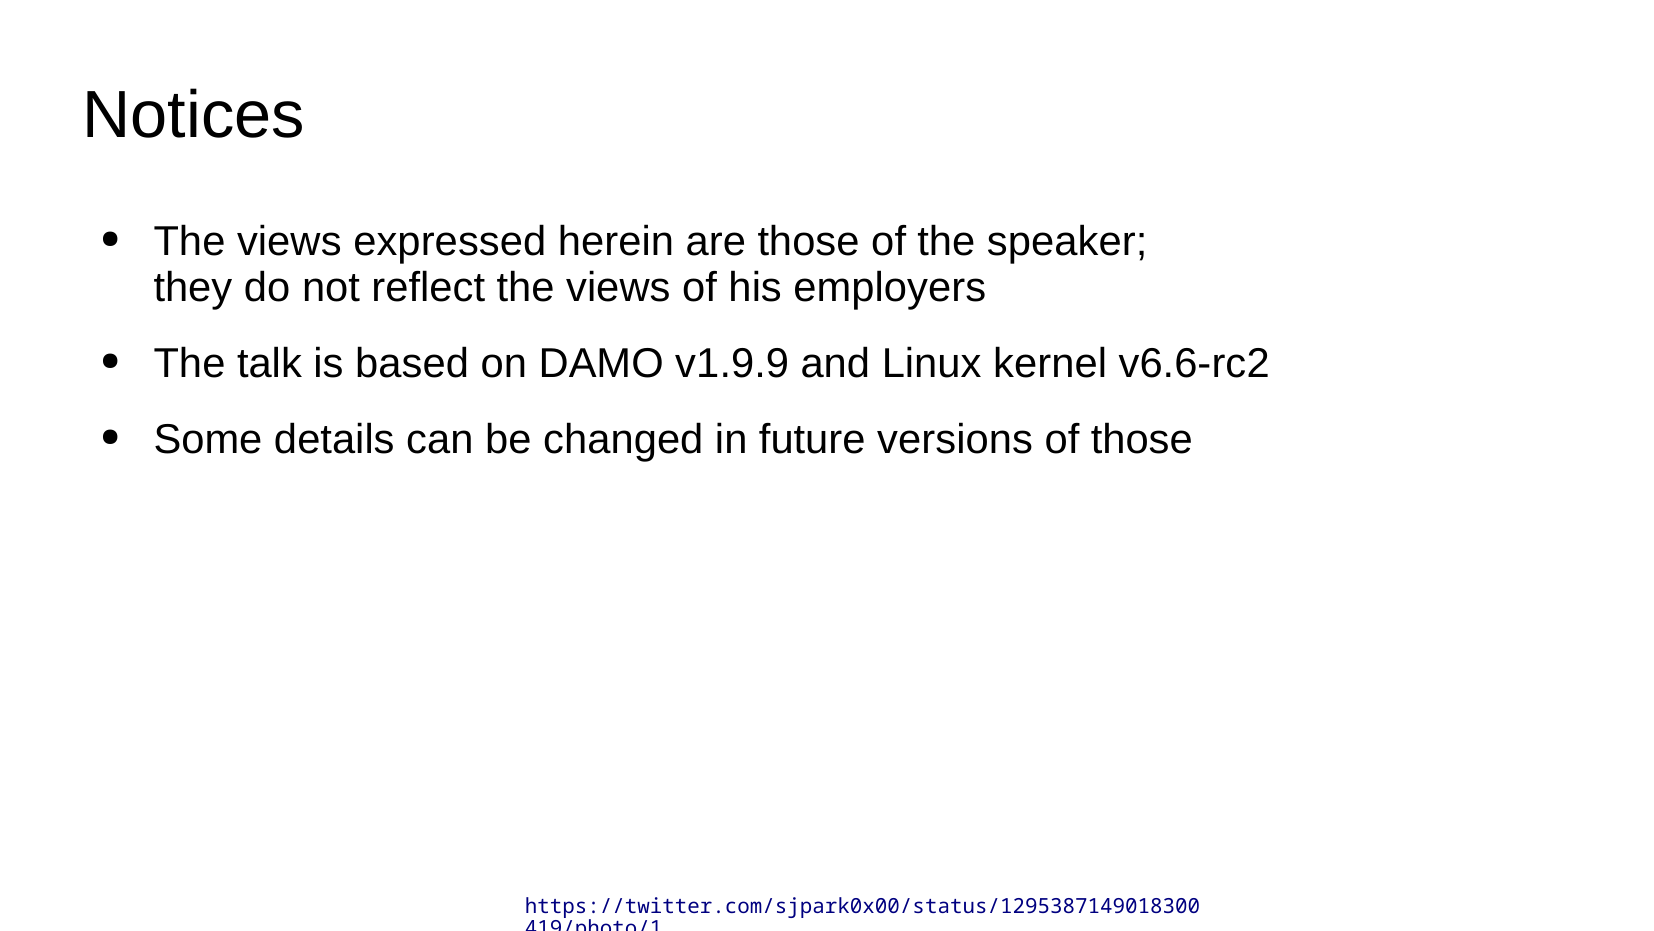

# Notices
The views expressed herein are those of the speaker;
they do not reflect the views of his employers
The talk is based on DAMO v1.9.9 and Linux kernel v6.6-rc2
Some details can be changed in future versions of those
https://twitter.com/sjpark0x00/status/1295387149018300419/photo/1